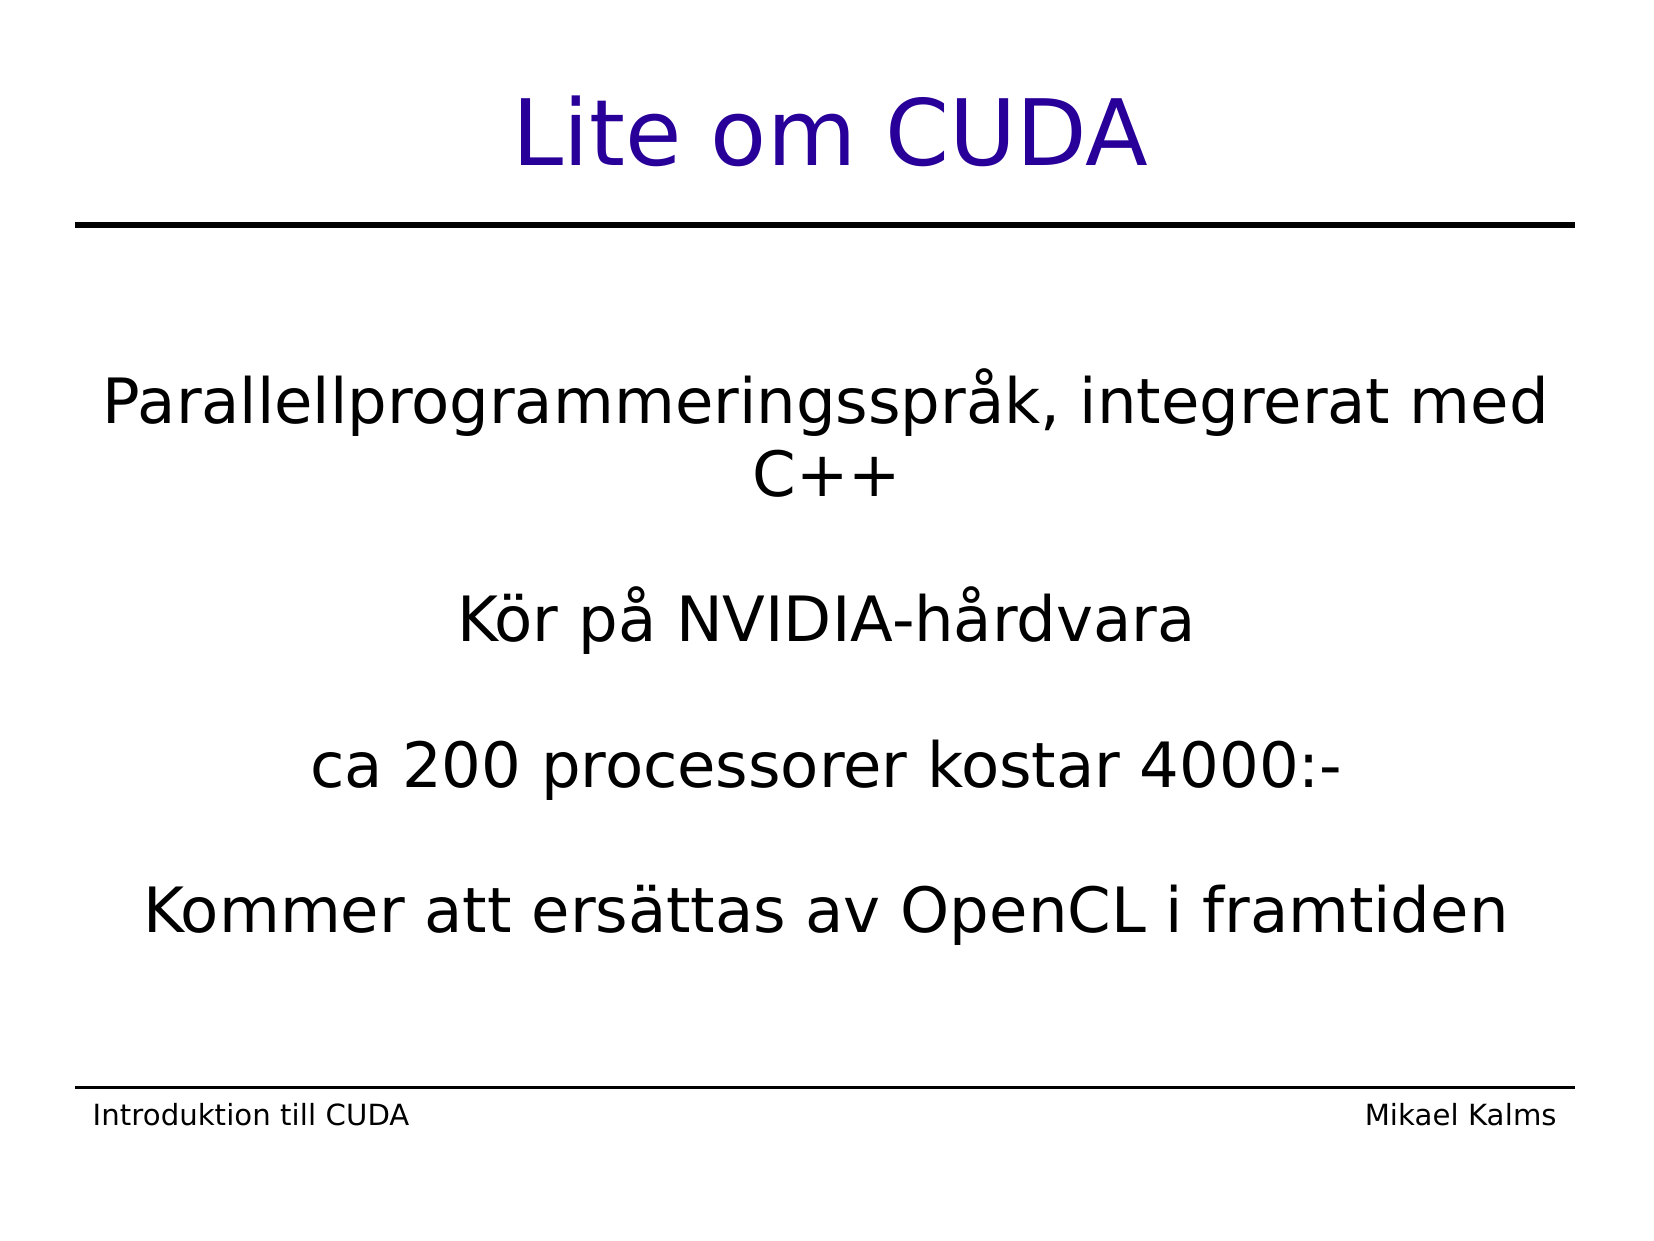

# Lite om CUDA
Parallellprogrammeringsspråk, integrerat med C++
Kör på NVIDIA-hårdvara
ca 200 processorer kostar 4000:-
Kommer att ersättas av OpenCL i framtiden
Introduktion till CUDA
Mikael Kalms